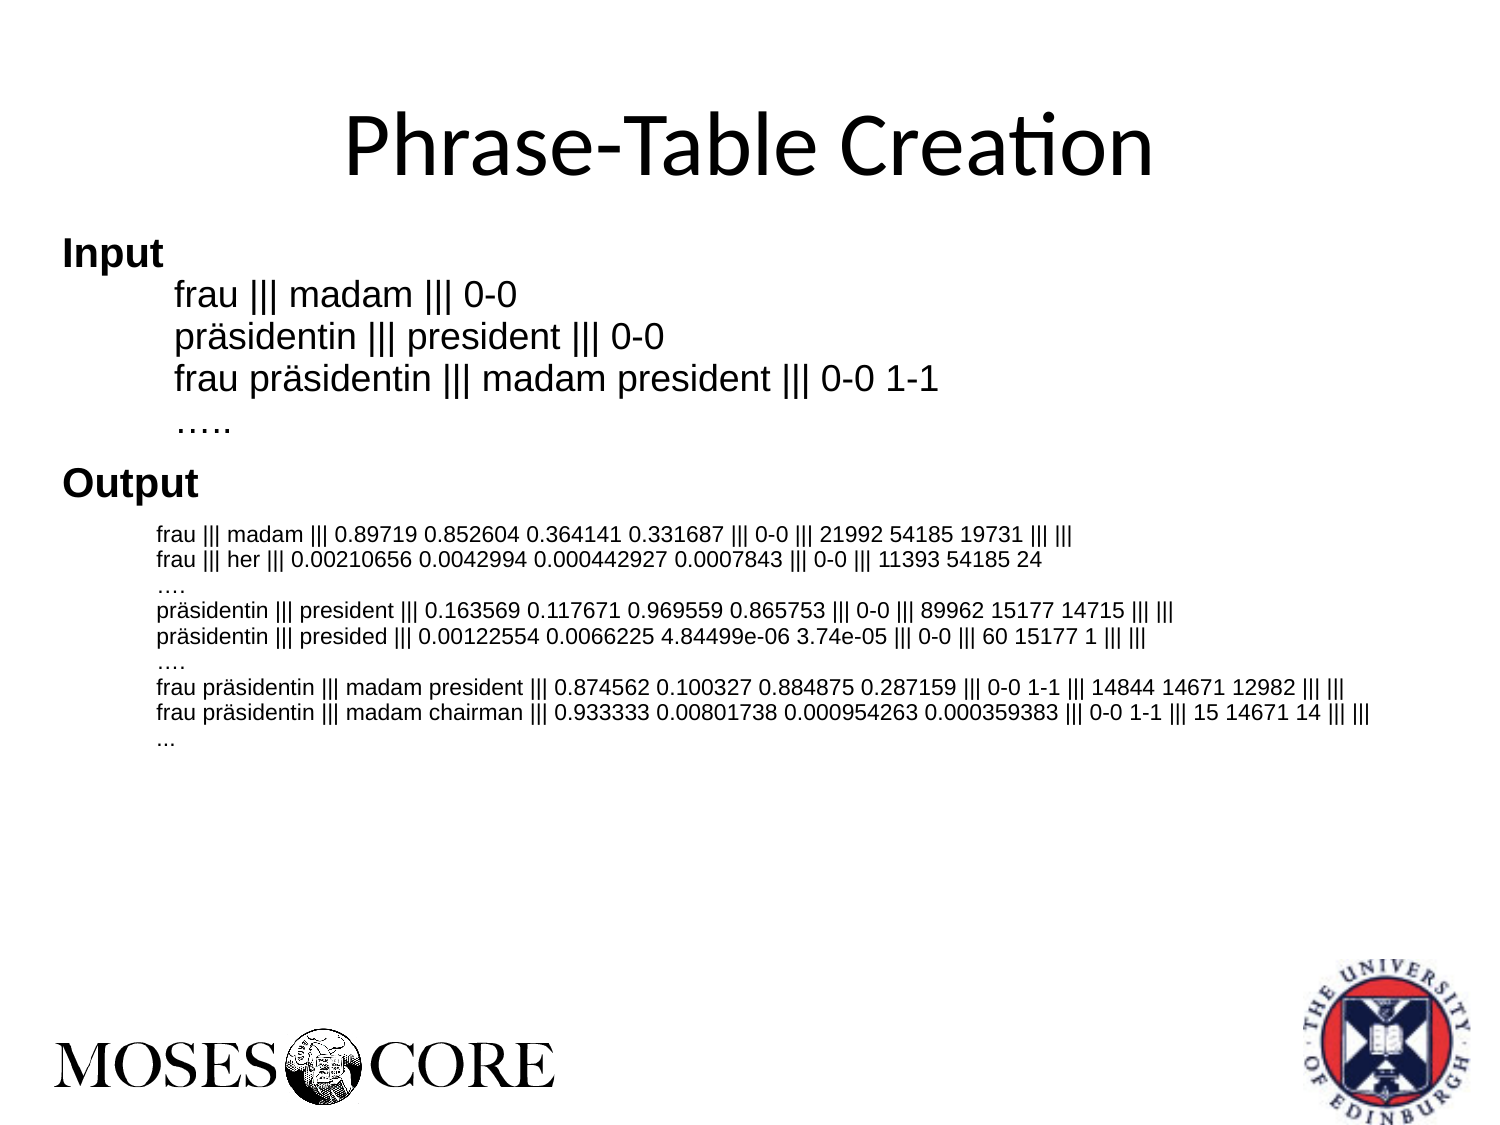

# Phrase-Table Creation
Input
frau ||| madam ||| 0-0
präsidentin ||| president ||| 0-0
frau präsidentin ||| madam president ||| 0-0 1-1
…..
Output
frau ||| madam ||| 0.89719 0.852604 0.364141 0.331687 ||| 0-0 ||| 21992 54185 19731 ||| |||
frau ||| her ||| 0.00210656 0.0042994 0.000442927 0.0007843 ||| 0-0 ||| 11393 54185 24
….
präsidentin ||| president ||| 0.163569 0.117671 0.969559 0.865753 ||| 0-0 ||| 89962 15177 14715 ||| |||
präsidentin ||| presided ||| 0.00122554 0.0066225 4.84499e-06 3.74e-05 ||| 0-0 ||| 60 15177 1 ||| |||
….
frau präsidentin ||| madam president ||| 0.874562 0.100327 0.884875 0.287159 ||| 0-0 1-1 ||| 14844 14671 12982 ||| |||
frau präsidentin ||| madam chairman ||| 0.933333 0.00801738 0.000954263 0.000359383 ||| 0-0 1-1 ||| 15 14671 14 ||| |||
...